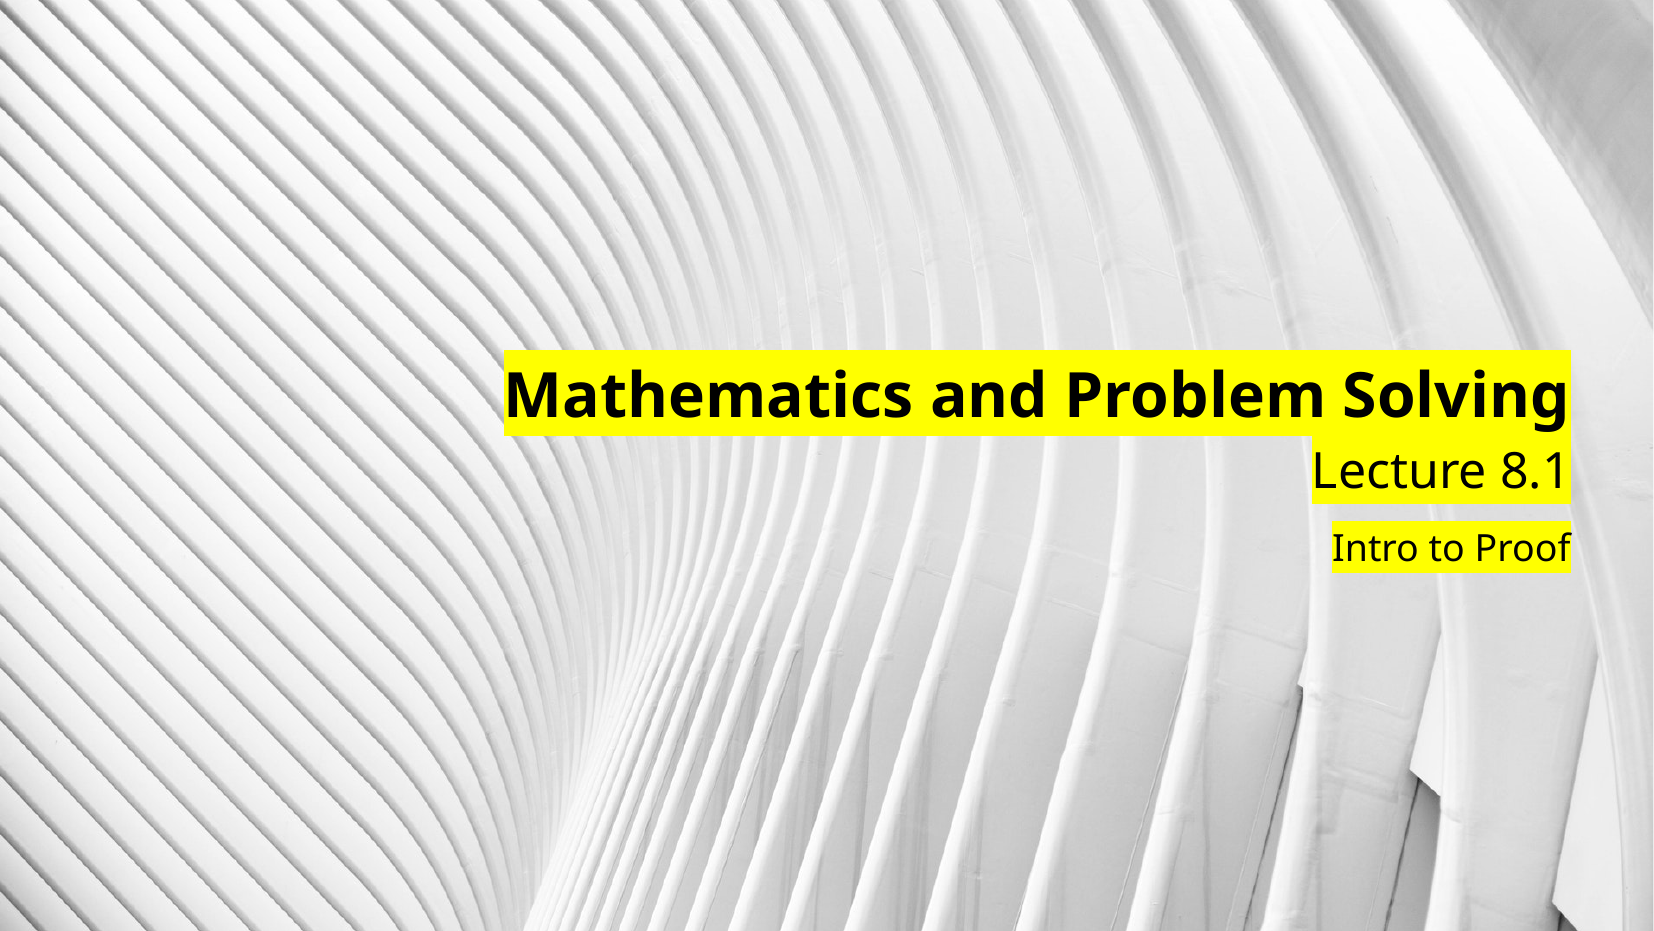

#
Mathematics and Problem Solving
Lecture 8.1
Intro to Proof